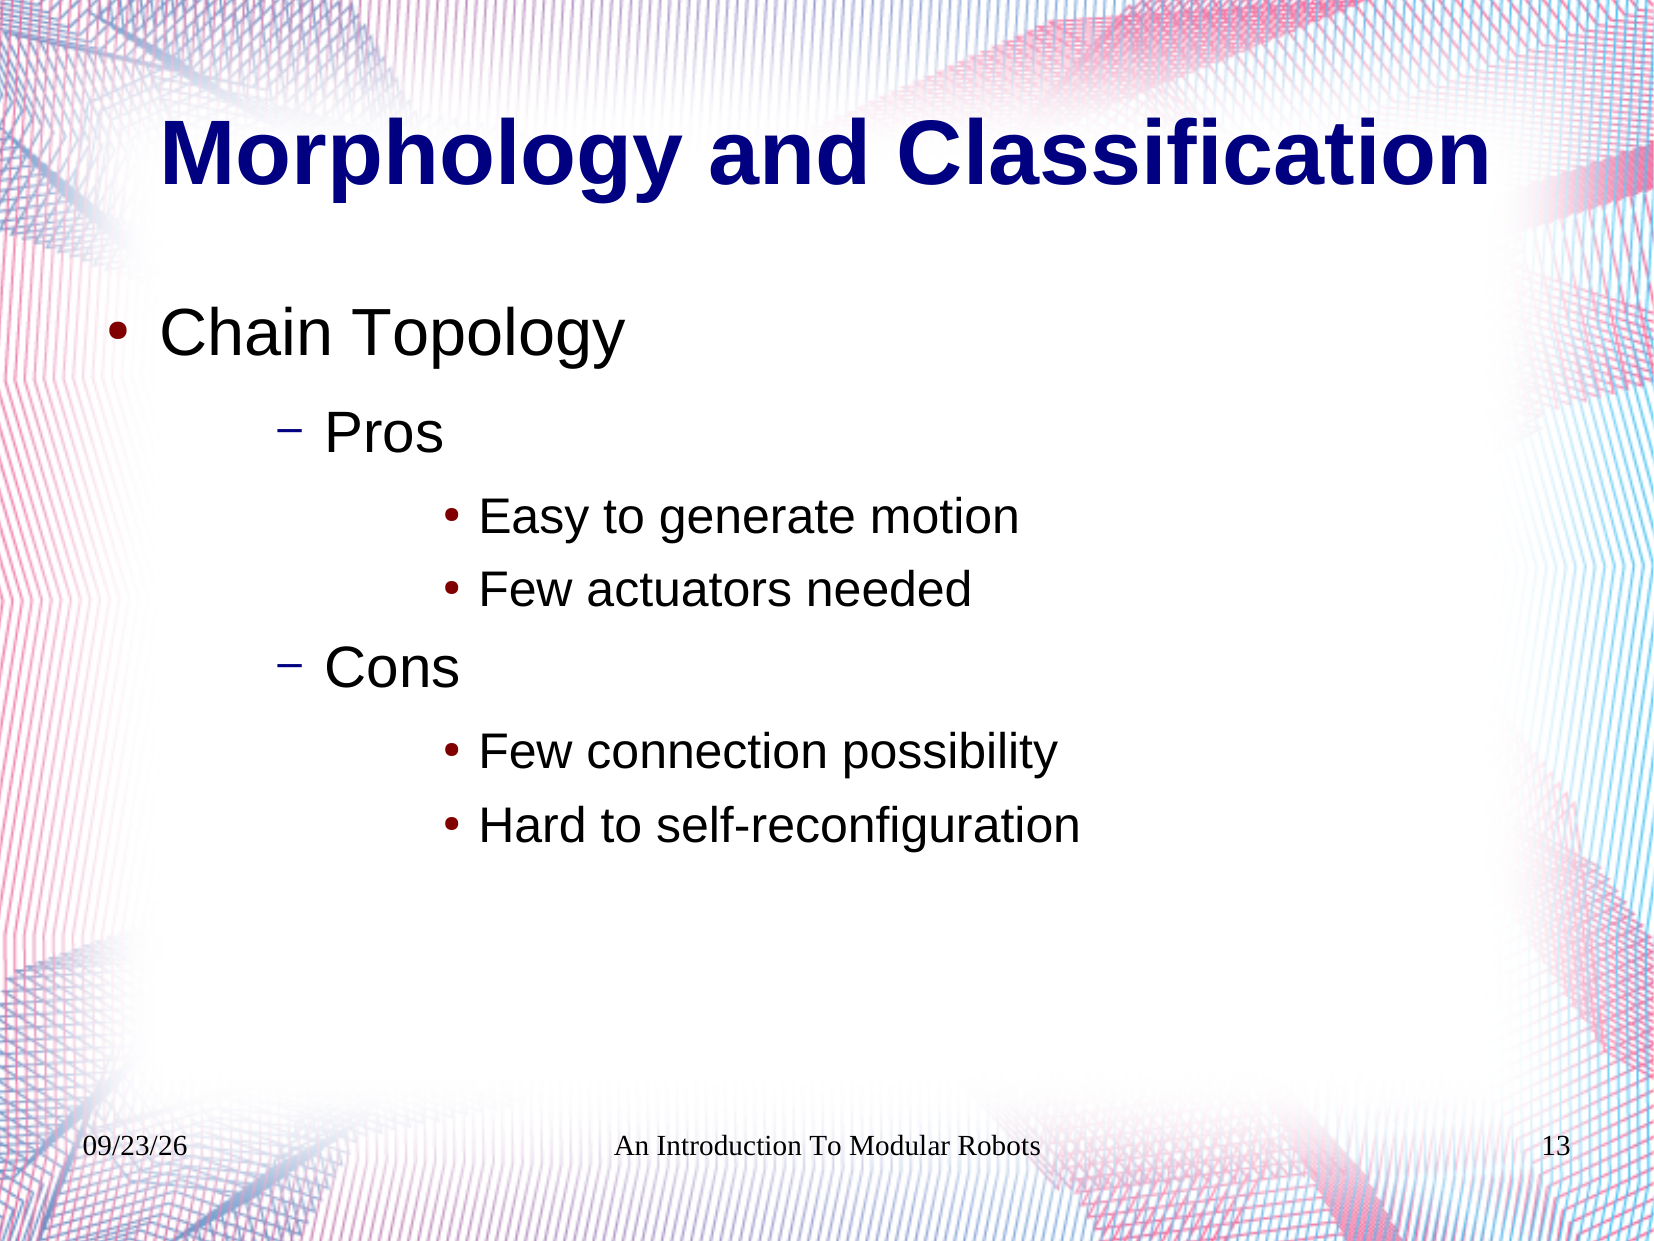

# Morphology and Classification
Chain Topology
Pros
Easy to generate motion
Few actuators needed
Cons
Few connection possibility
Hard to self-reconfiguration
An Introduction To Modular Robots
13